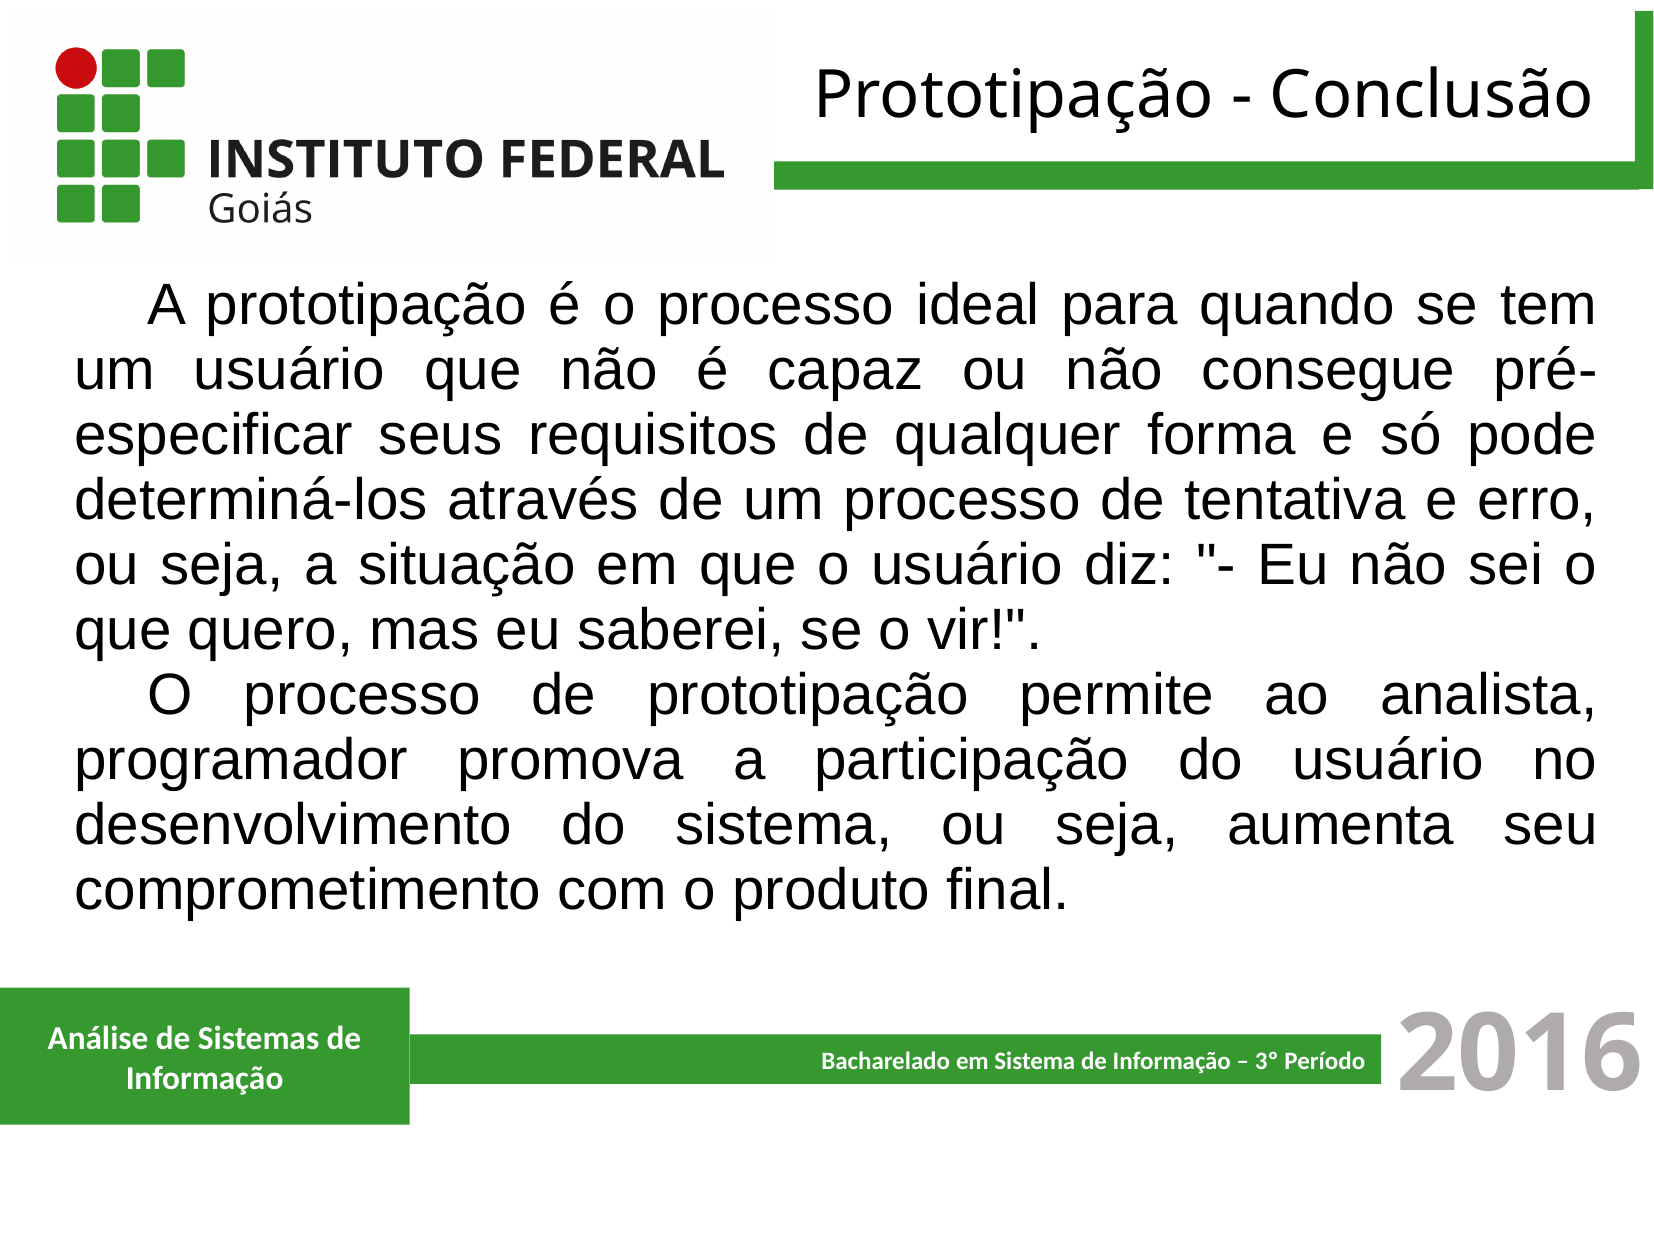

Prototipação - Conclusão
	A prototipação é o processo ideal para quando se tem um usuário que não é capaz ou não consegue pré-especificar seus requisitos de qualquer forma e só pode determiná-los através de um processo de tentativa e erro, ou seja, a situação em que o usuário diz: "- Eu não sei o que quero, mas eu saberei, se o vir!".
	O processo de prototipação permite ao analista, programador promova a participação do usuário no desenvolvimento do sistema, ou seja, aumenta seu comprometimento com o produto final.
2016
Análise de Sistemas de Informação
Bacharelado em Sistema de Informação – 3º Período